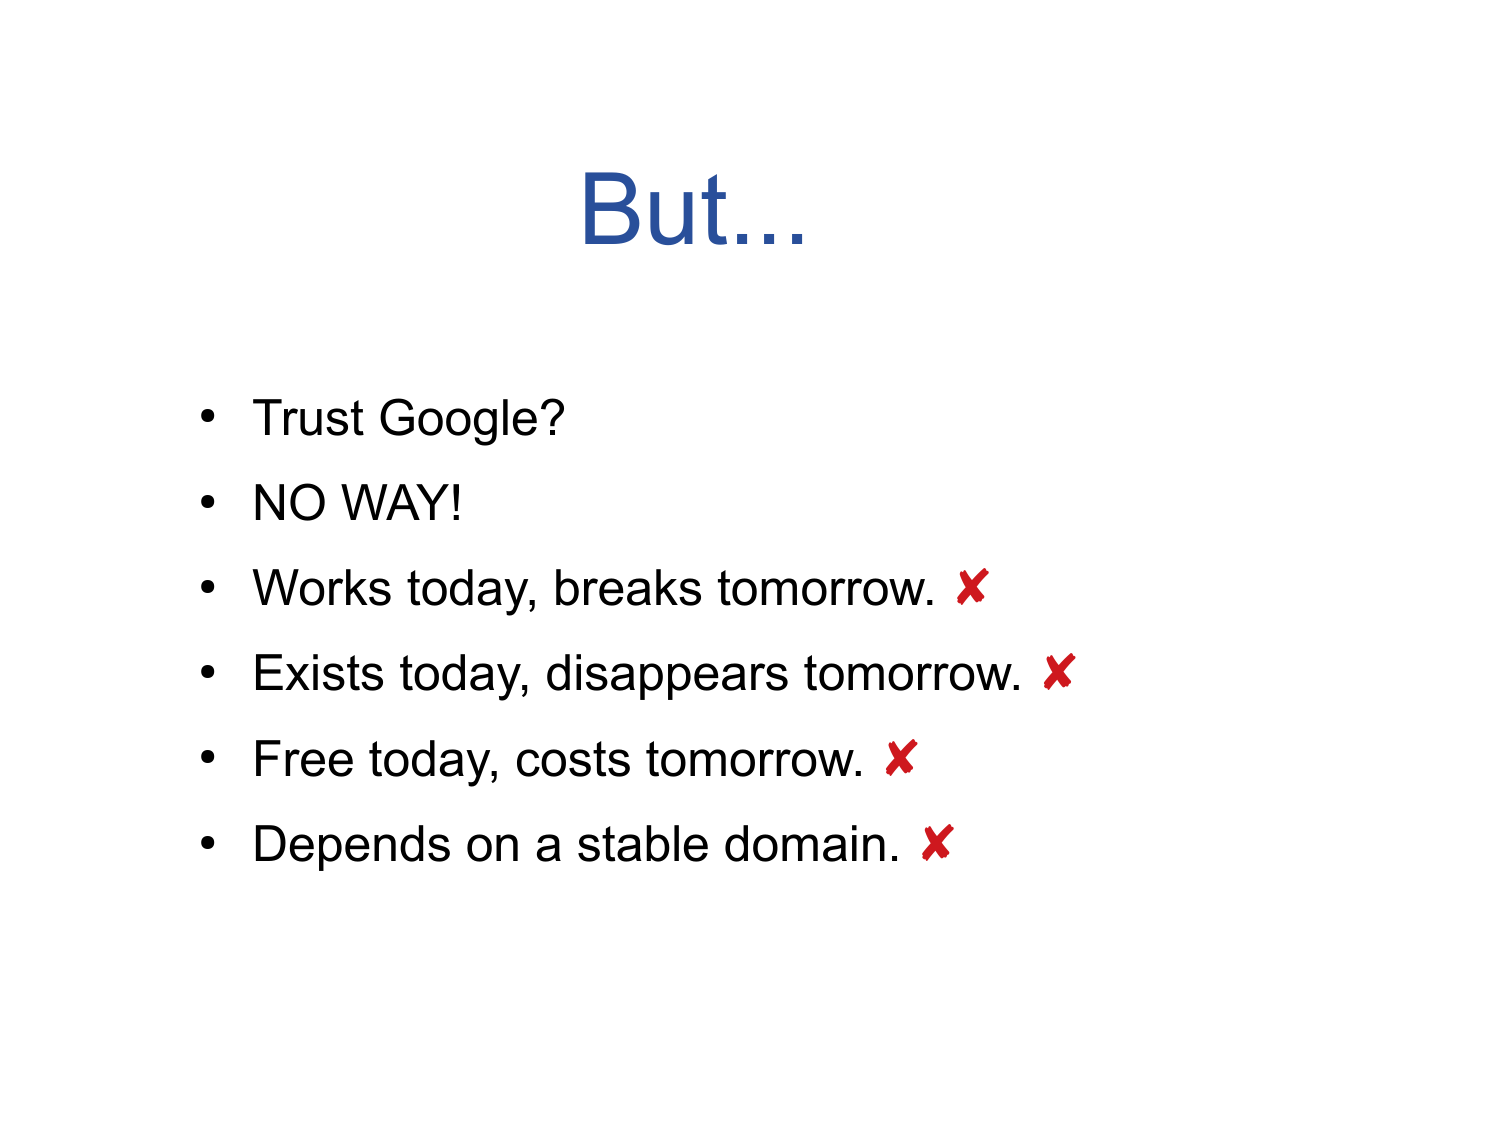

# But...
Trust Google?
NO WAY!
Works today, breaks tomorrow. ✘
Exists today, disappears tomorrow. ✘
Free today, costs tomorrow. ✘
Depends on a stable domain. ✘